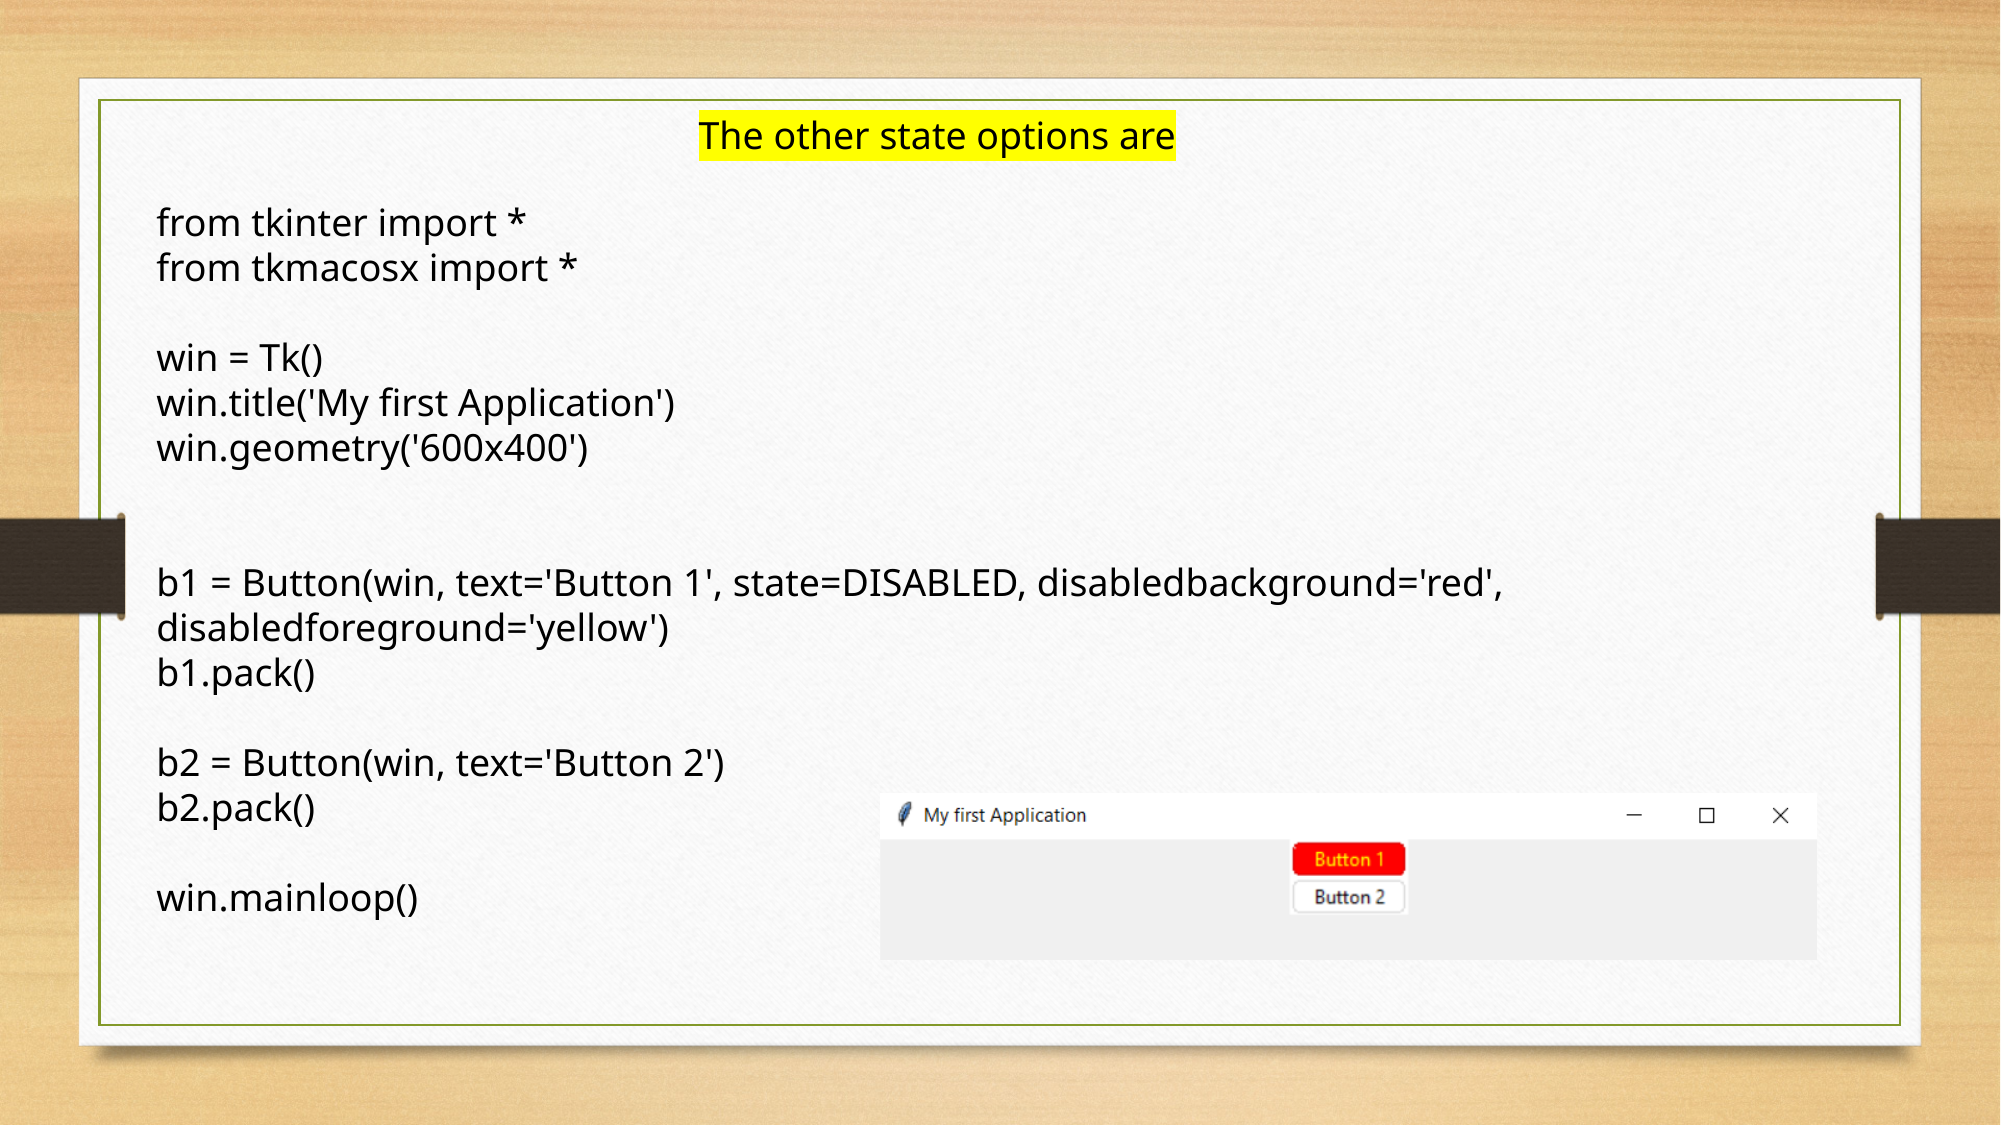

The other state options are
from tkinter import *
from tkmacosx import *
win = Tk()
win.title('My first Application')
win.geometry('600x400')
b1 = Button(win, text='Button 1', state=DISABLED, disabledbackground='red', disabledforeground='yellow')
b1.pack()
b2 = Button(win, text='Button 2')
b2.pack()
win.mainloop()